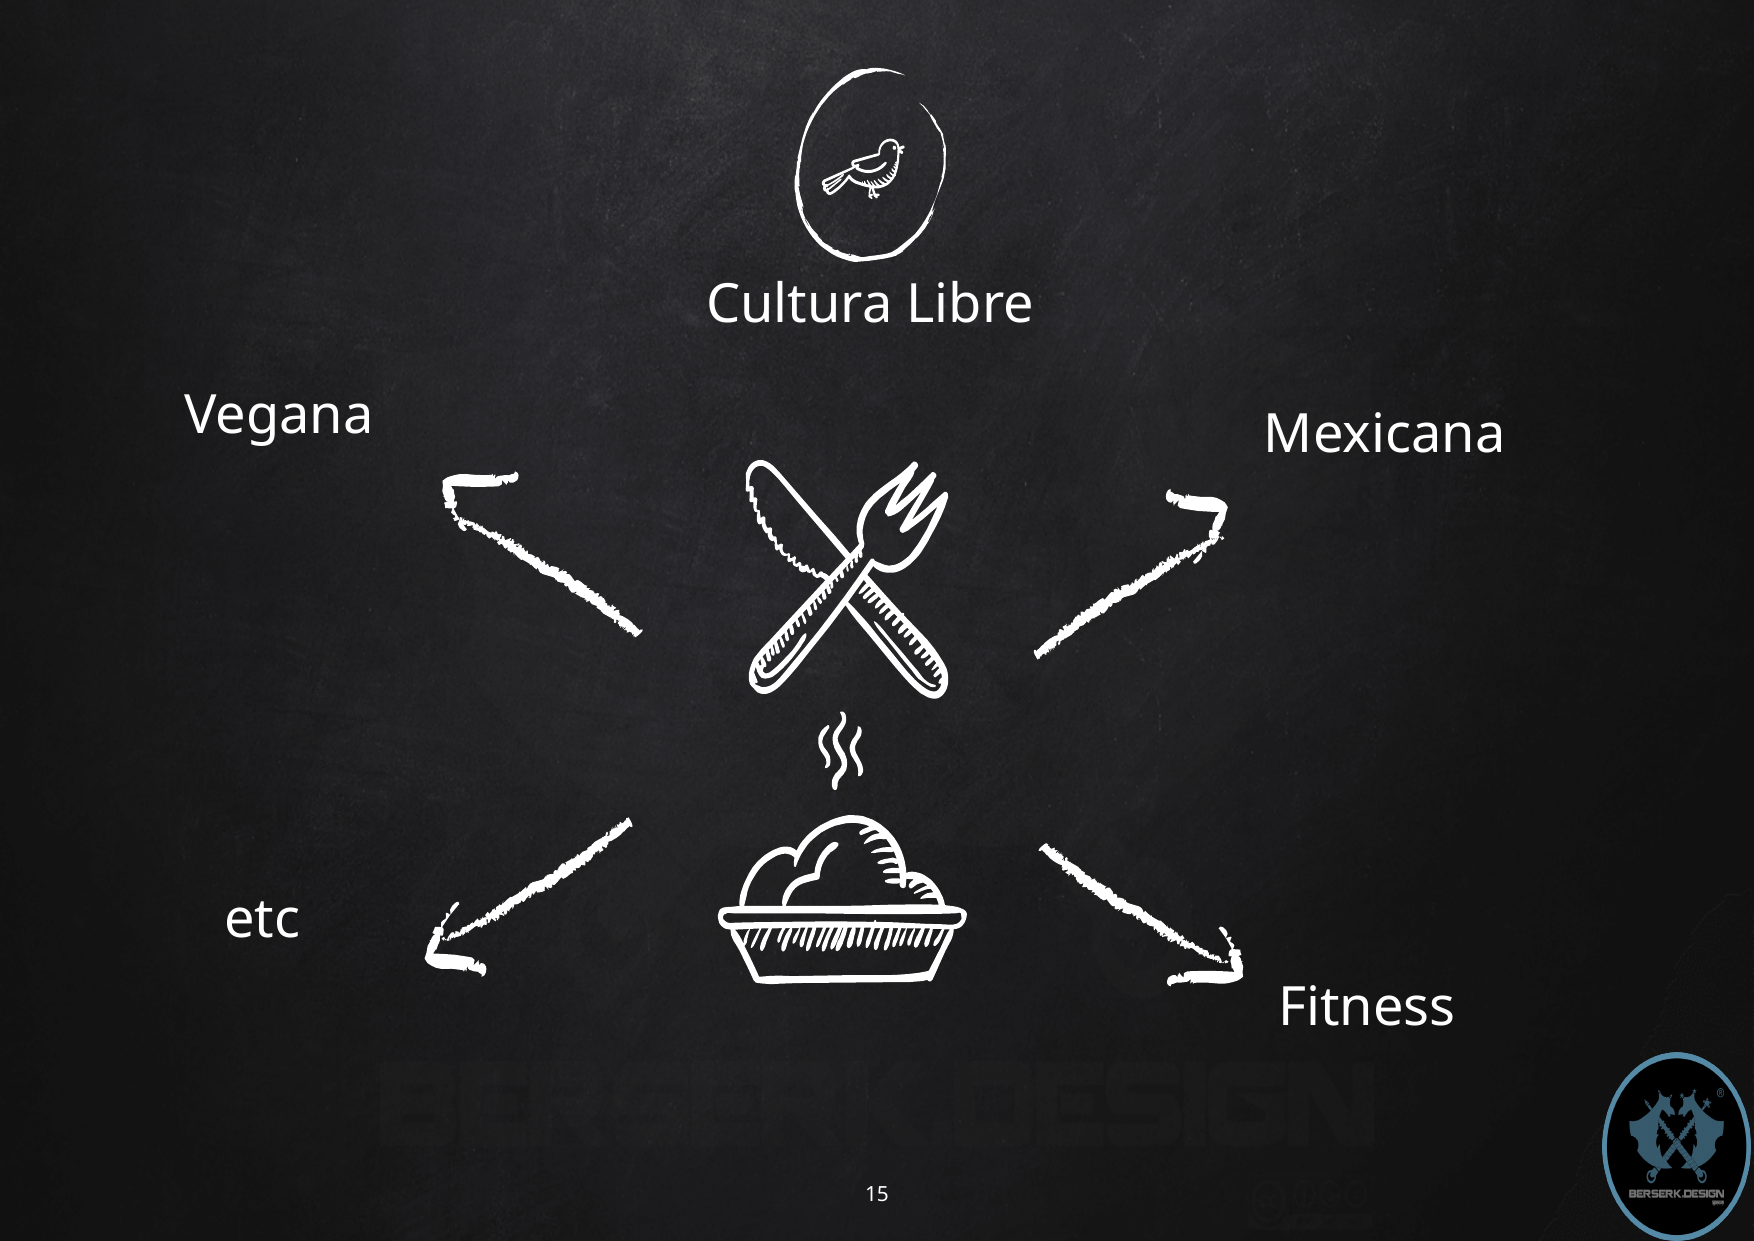

# Cultura Libre
Vegana
Mexicana
etc
Fitness